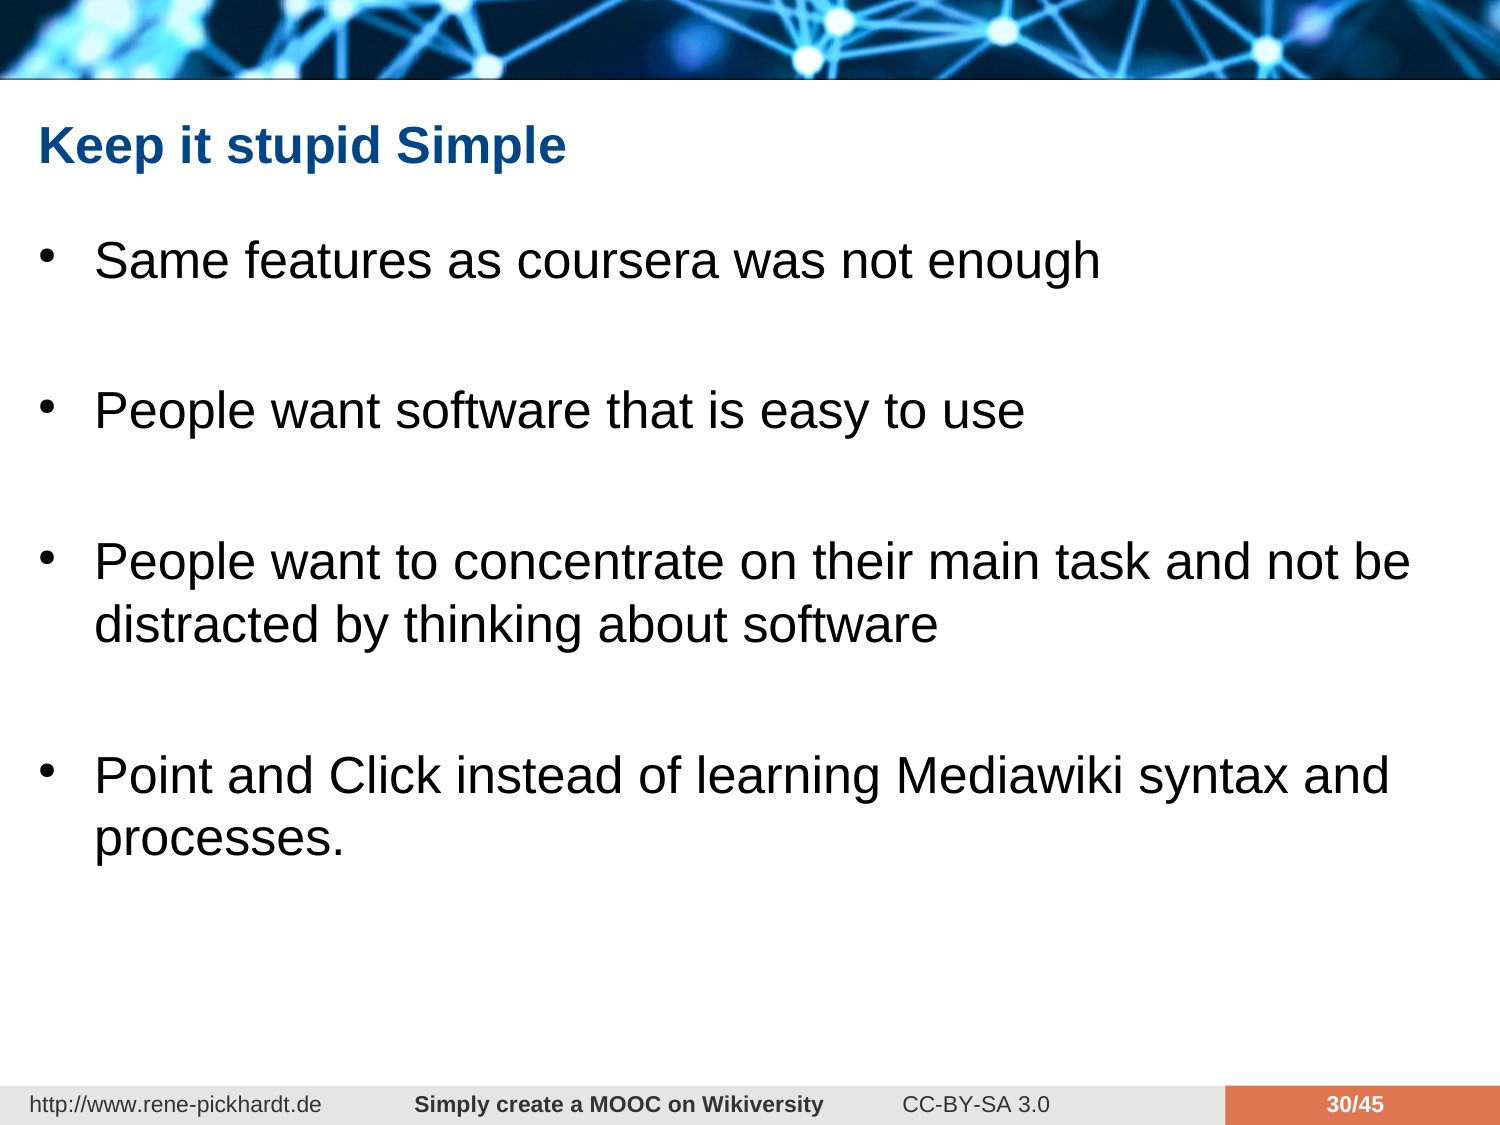

# Keep it stupid Simple
Same features as coursera was not enough
People want software that is easy to use
People want to concentrate on their main task and not be distracted by thinking about software
Point and Click instead of learning Mediawiki syntax and processes.